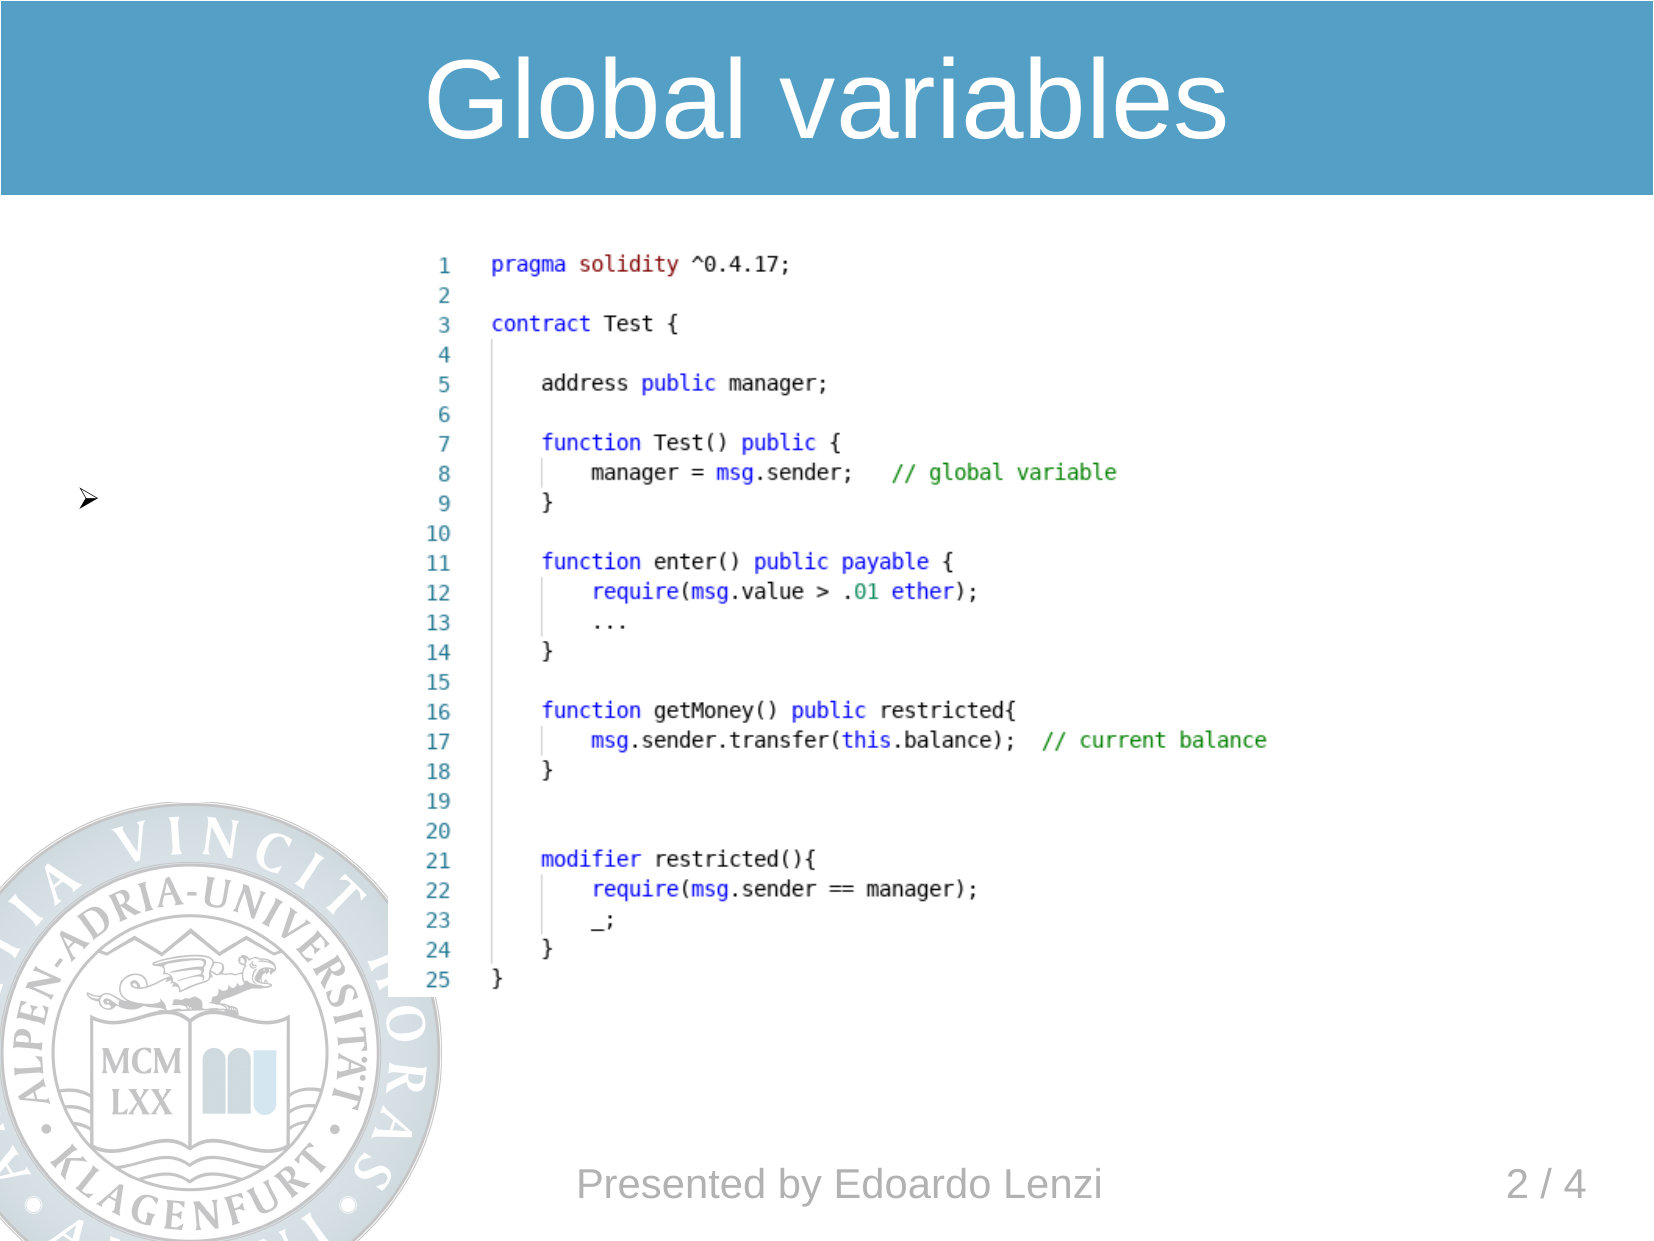

Global variables
# Presented by Edoardo Lenzi 2 / 4